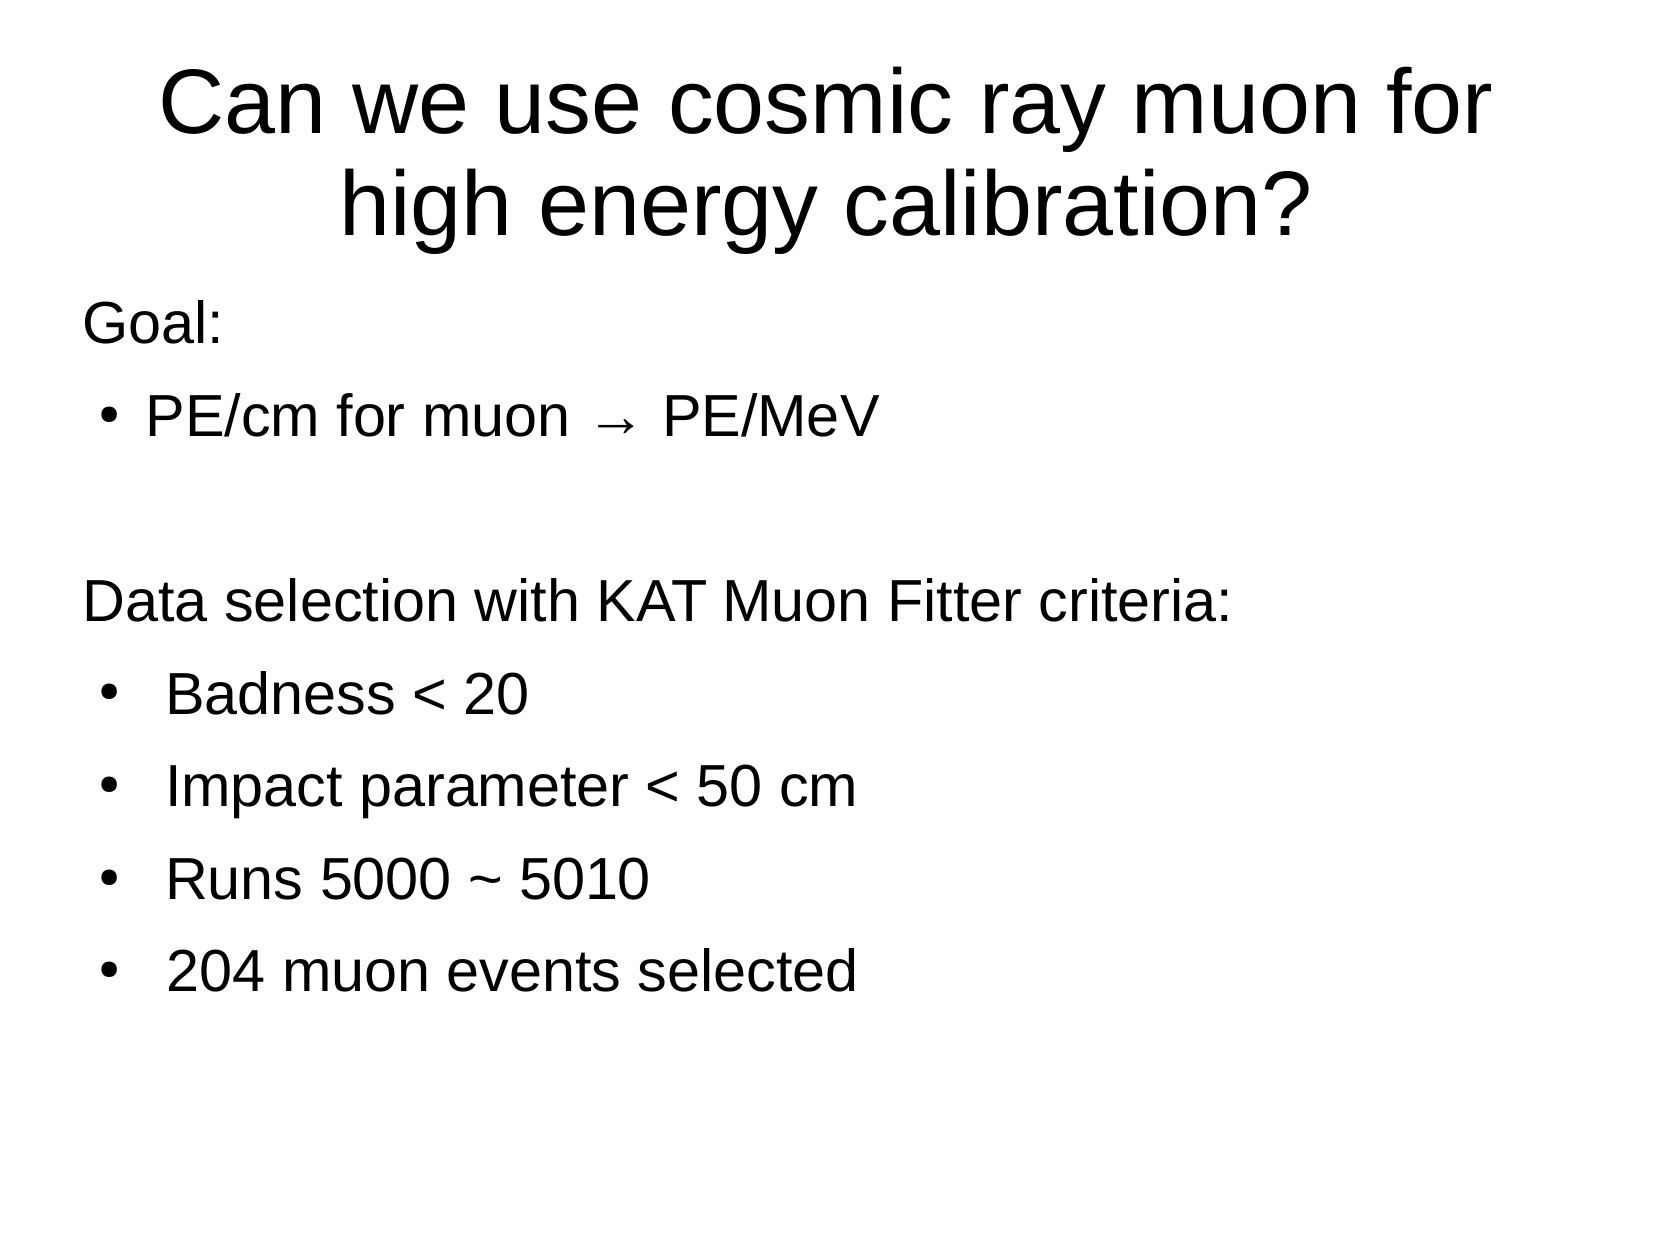

# Can we use cosmic ray muon for high energy calibration?
Goal:
PE/cm for muon → PE/MeV
Data selection with KAT Muon Fitter criteria:
	Badness < 20
	Impact parameter < 50 cm
	Runs 5000 ~ 5010
 204 muon events selected